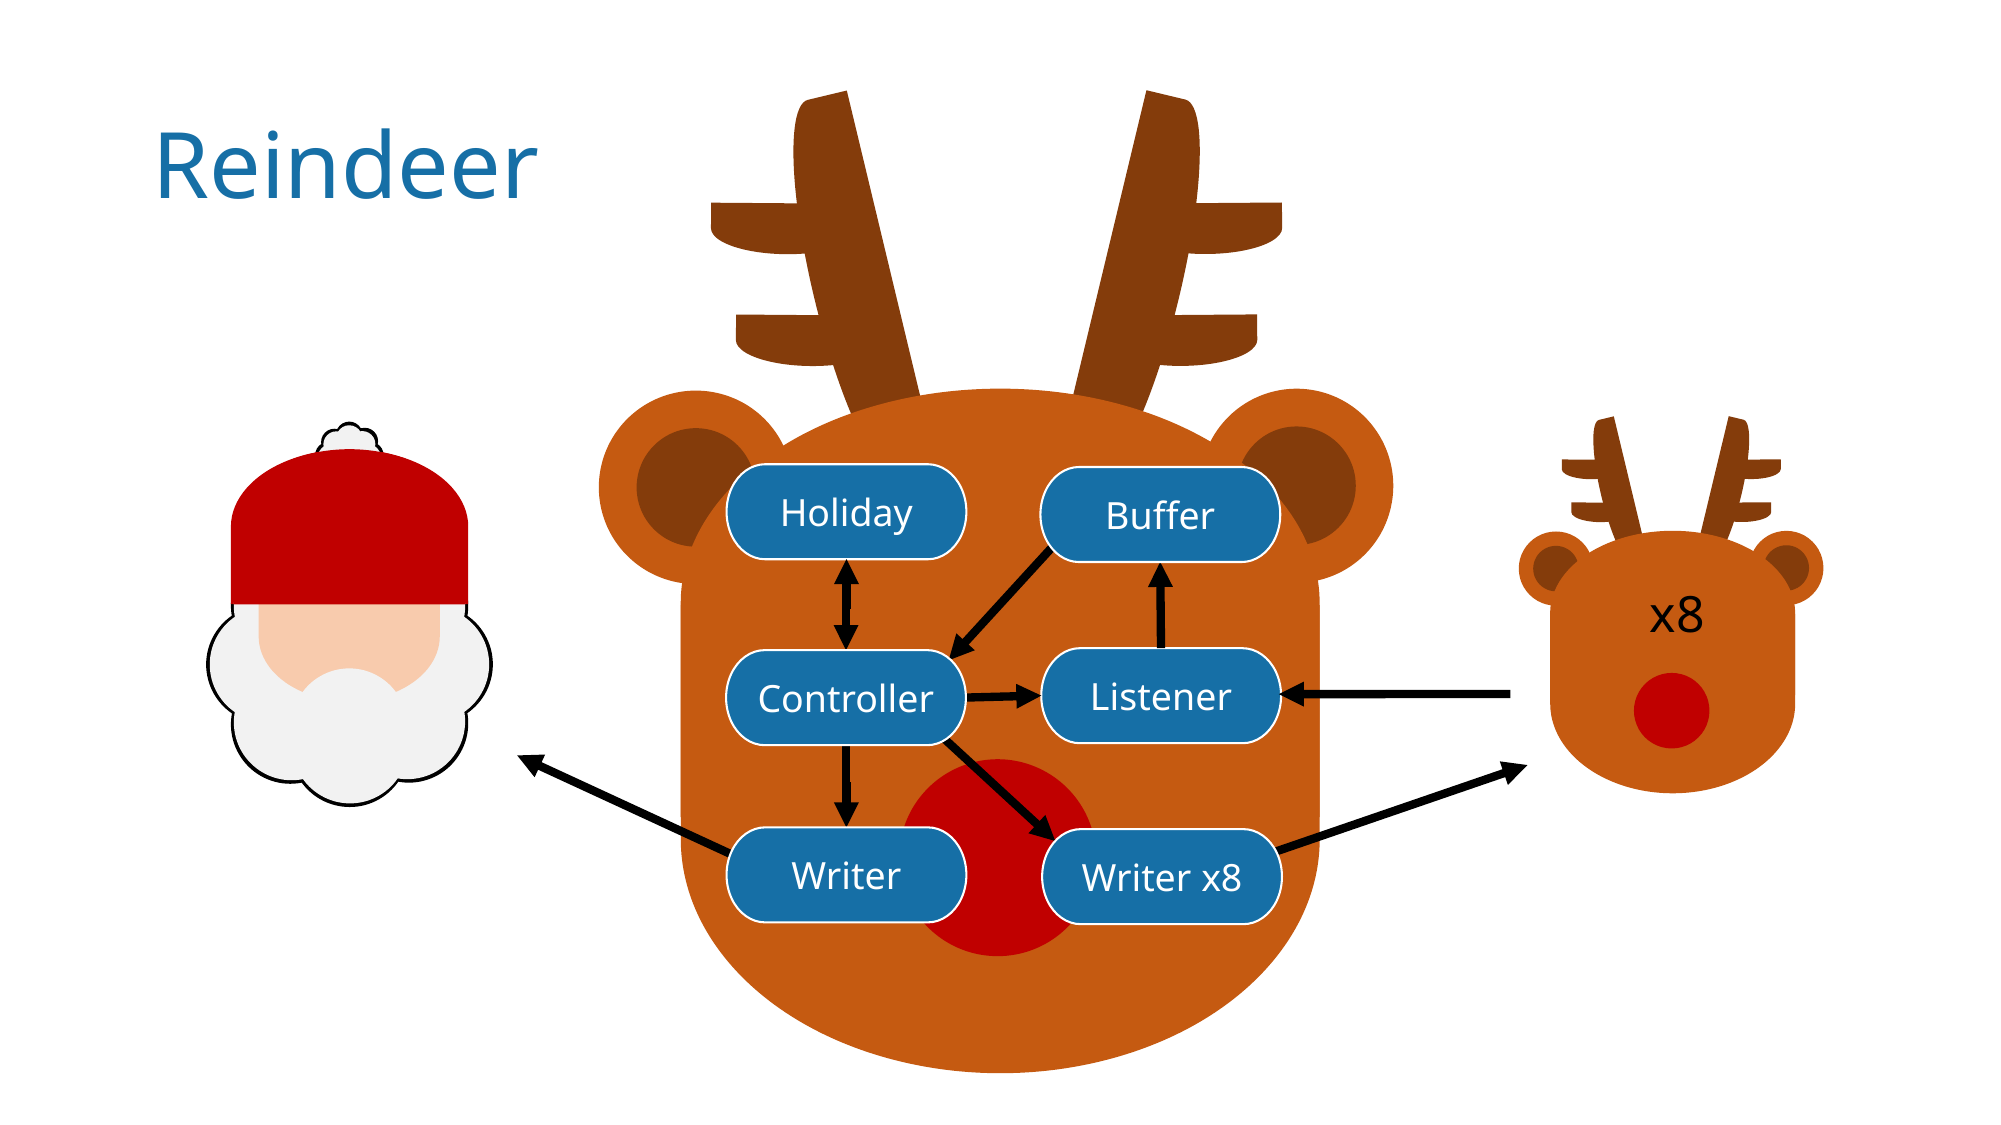

# Reindeer
Holiday
Buffer
x8
Listener
Controller
Writer
Writer x8